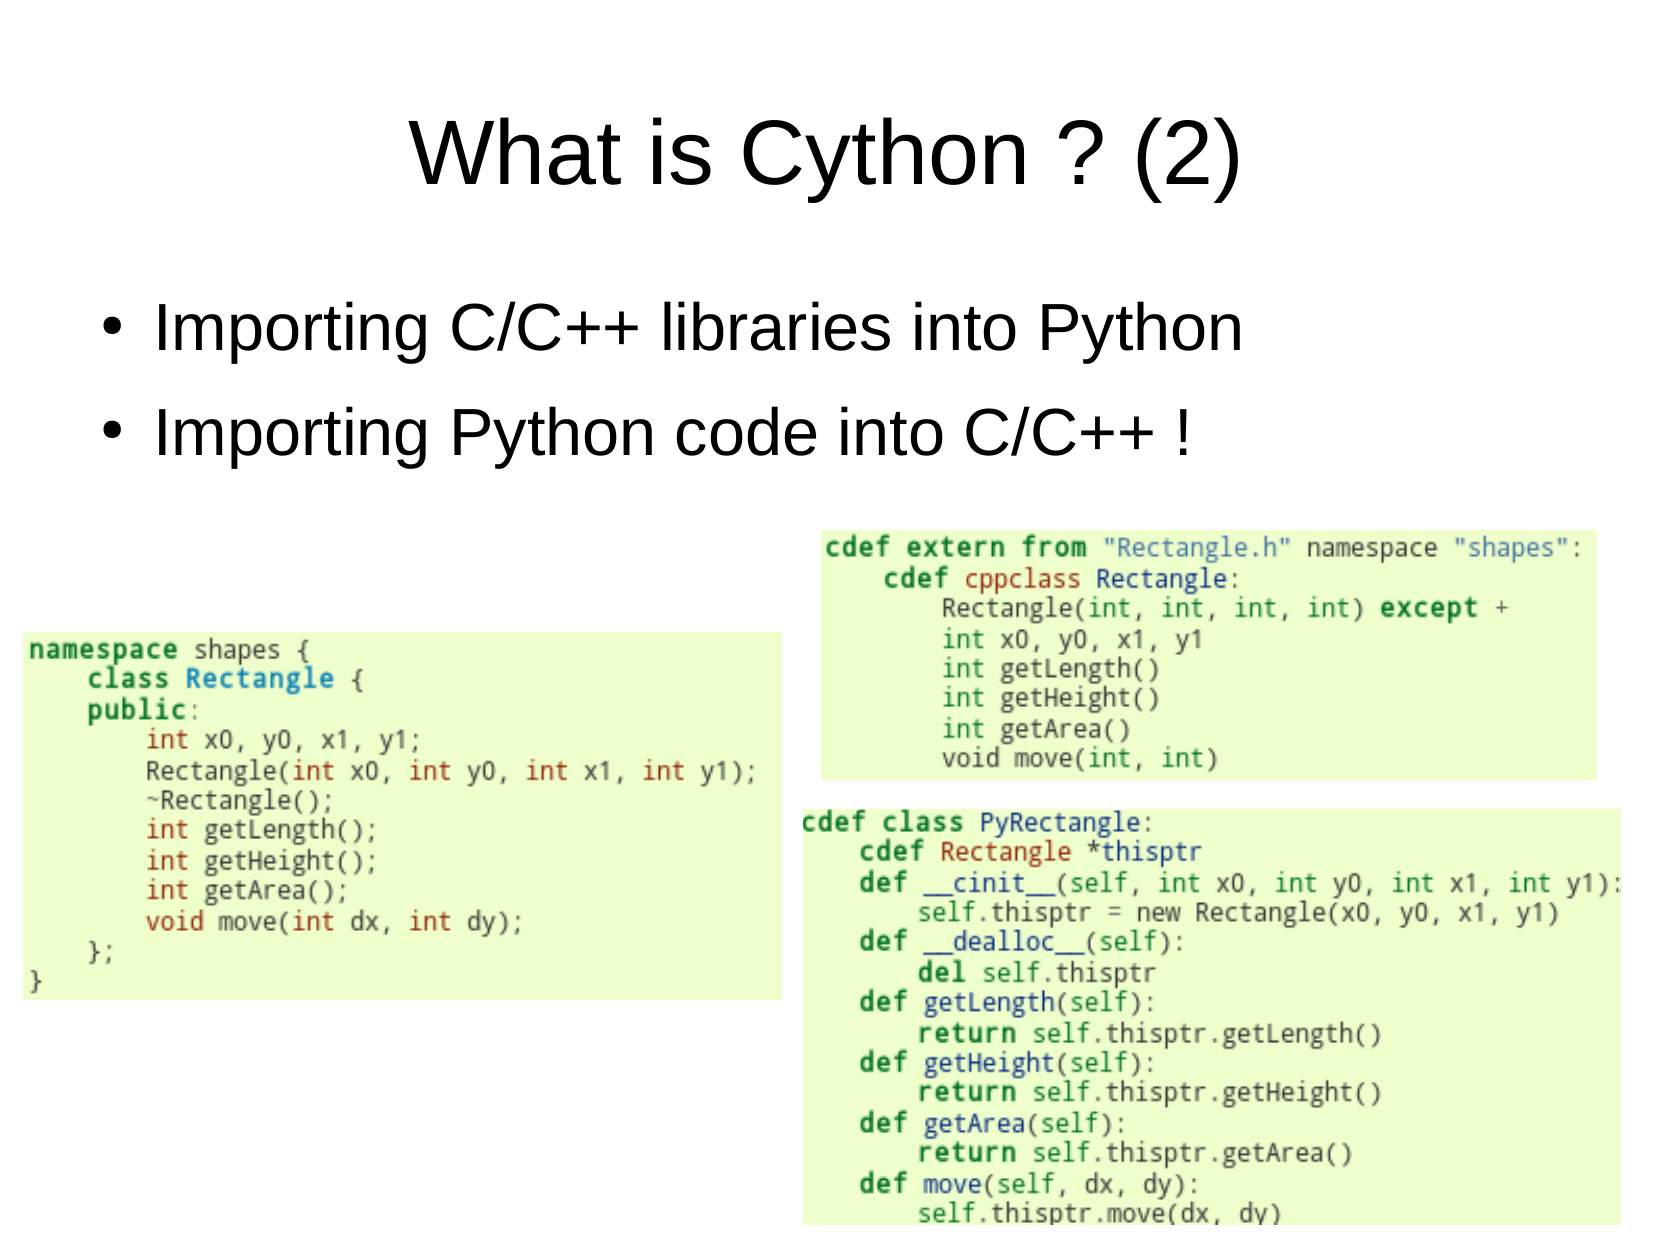

# What is Cython ? (2)
Importing C/C++ libraries into Python
Importing Python code into C/C++ !